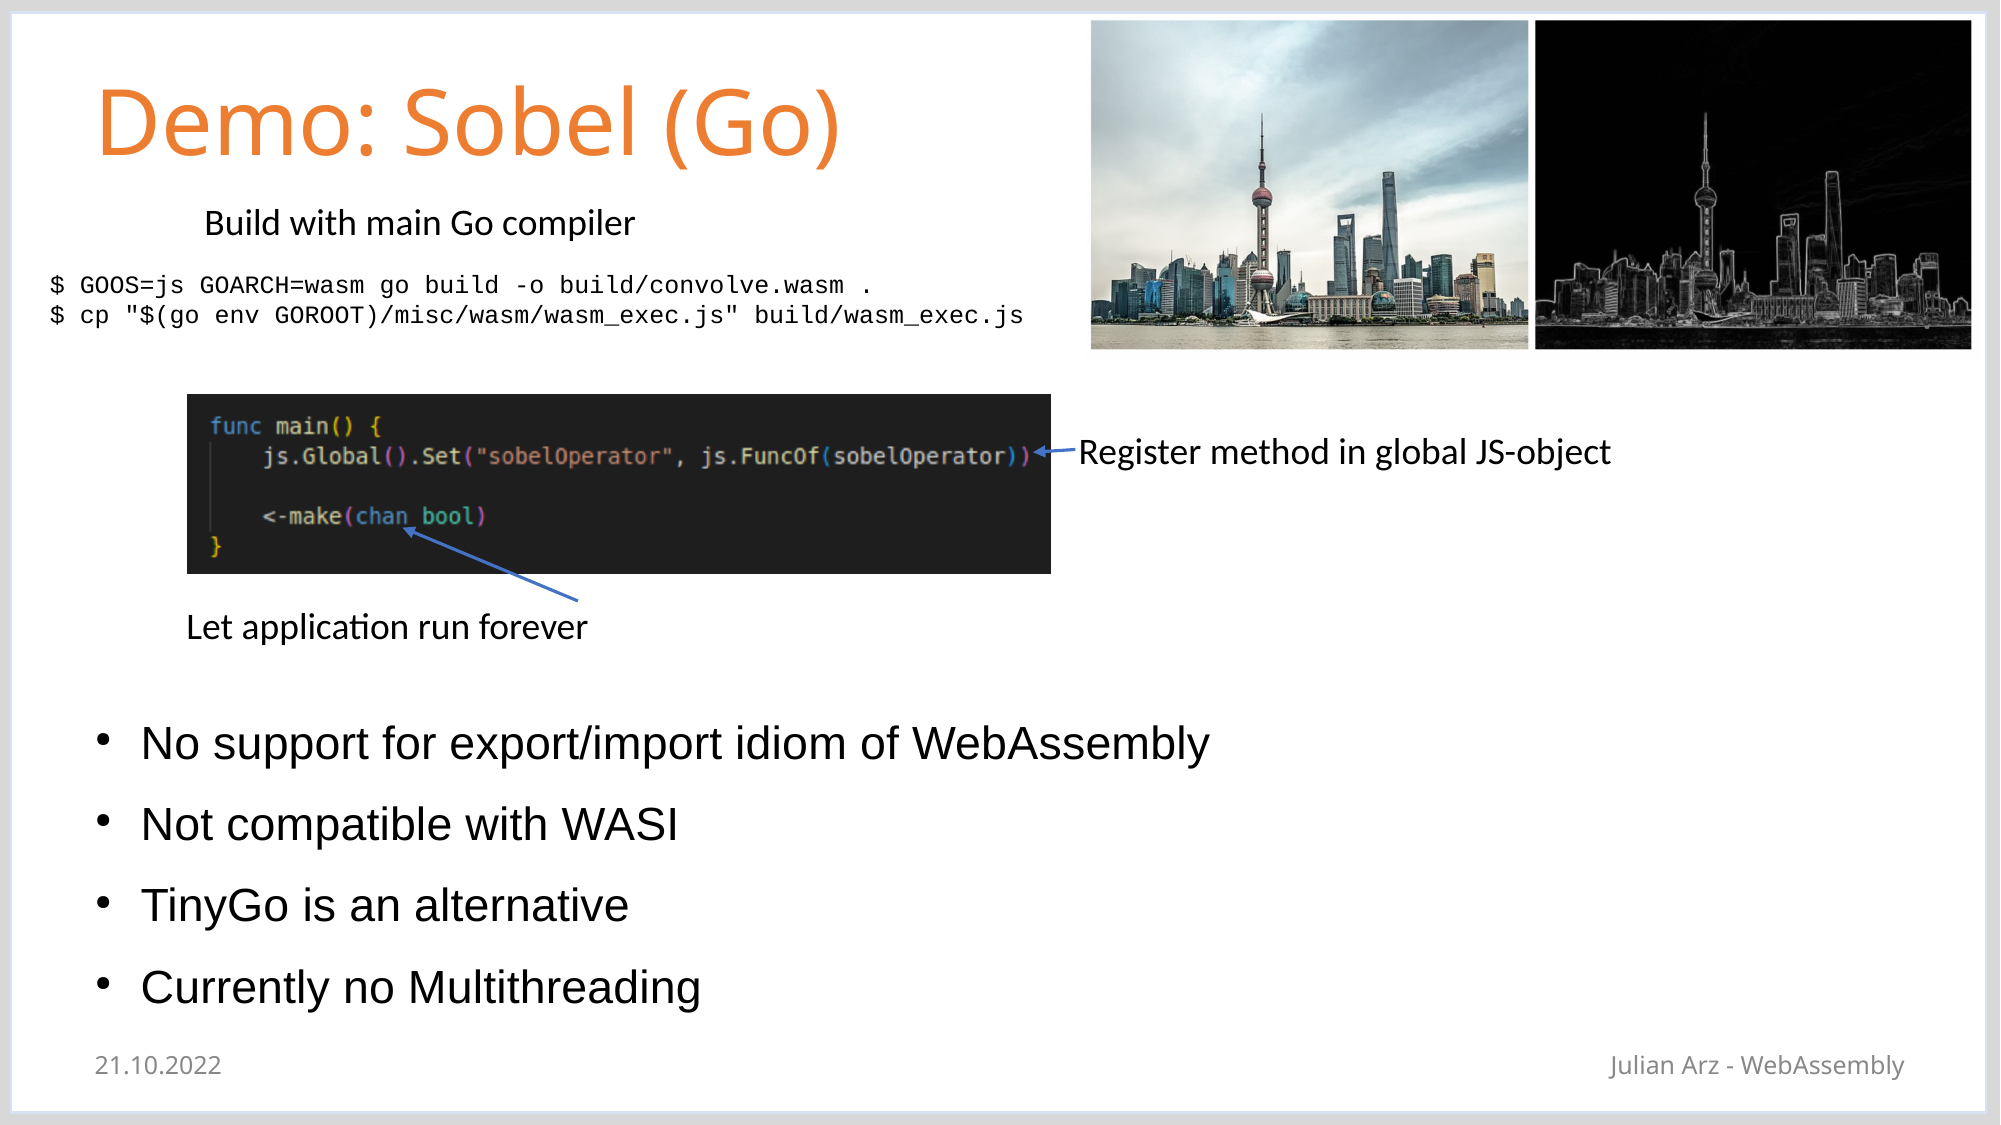

# Demo: Sobel (Go)
Build with main Go compiler
$ GOOS=js GOARCH=wasm go build -o build/convolve.wasm .
$ cp "$(go env GOROOT)/misc/wasm/wasm_exec.js" build/wasm_exec.js
Register method in global JS-object
Let application run forever
No support for export/import idiom of WebAssembly
Not compatible with WASI
TinyGo is an alternative
Currently no Multithreading
21.10.2022
Julian Arz - WebAssembly